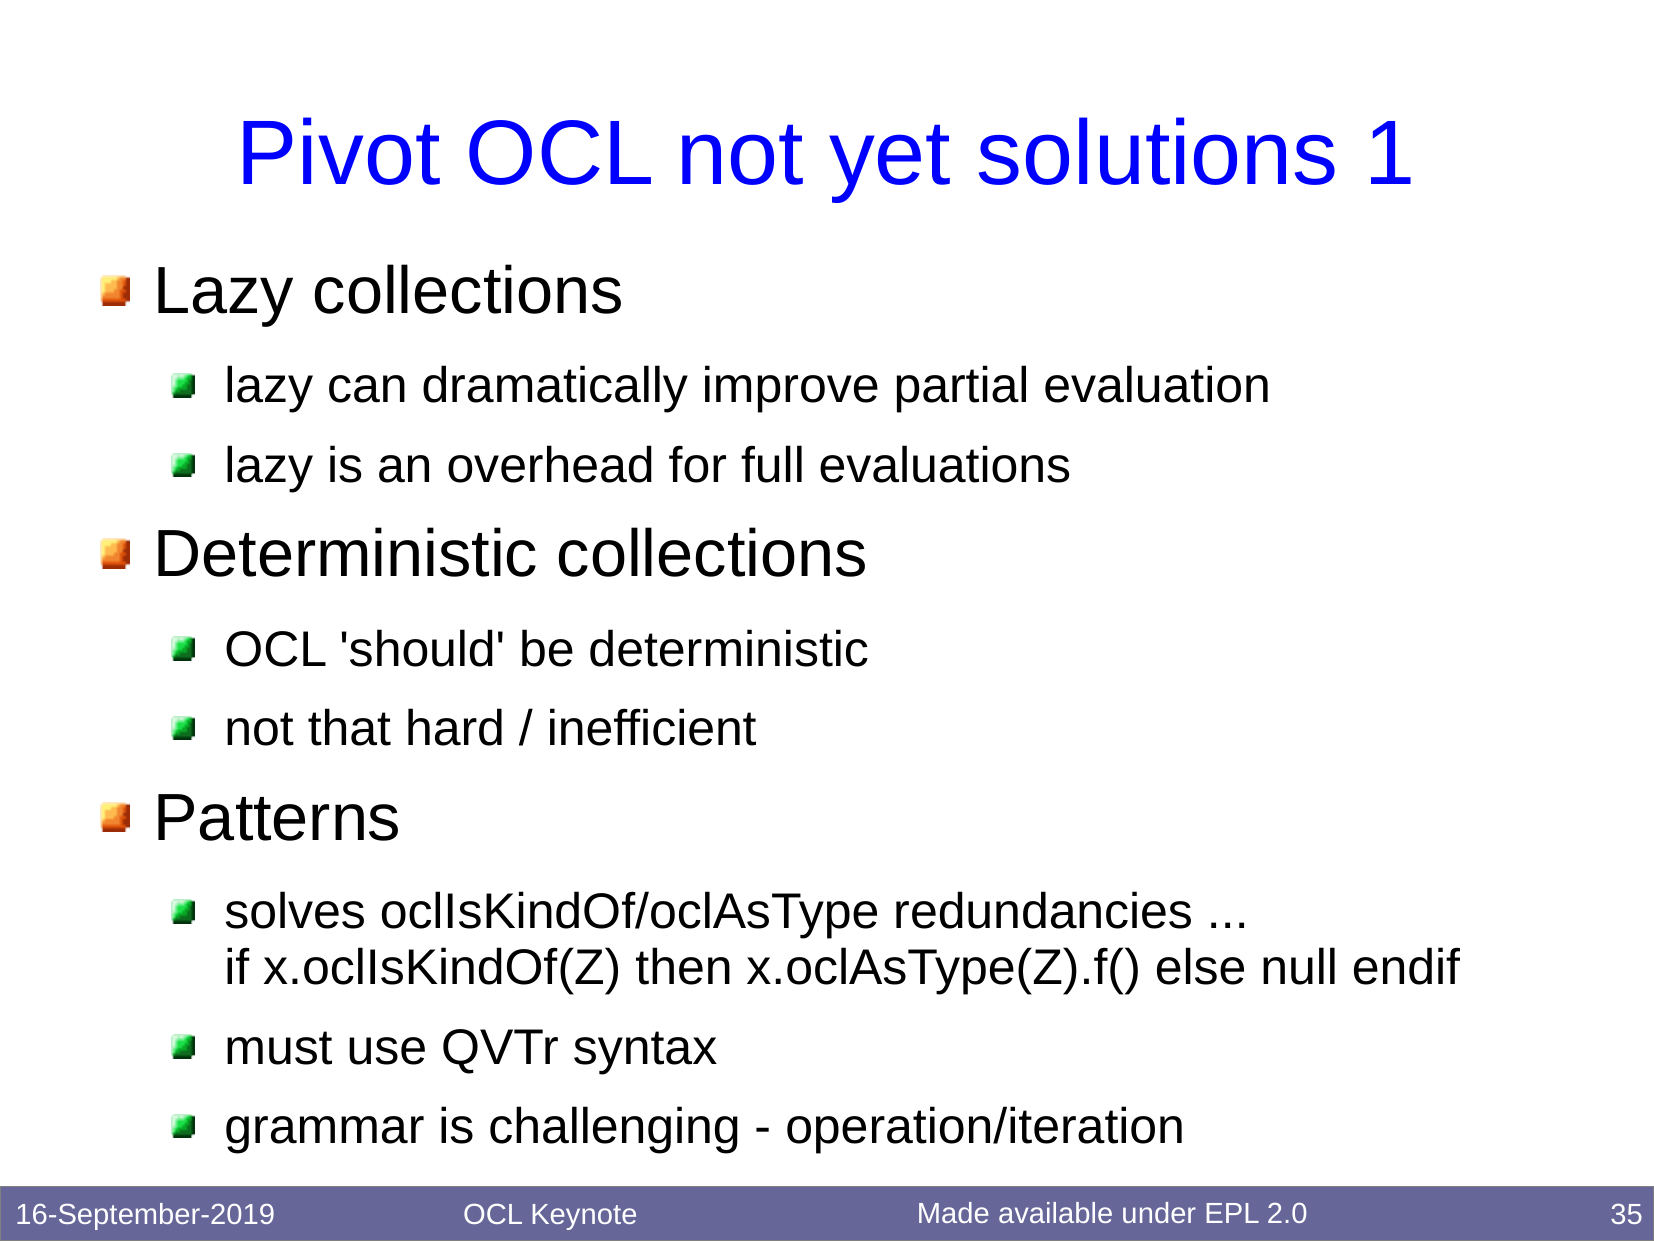

# Pivot OCL not yet solutions 1
Lazy collections
lazy can dramatically improve partial evaluation
lazy is an overhead for full evaluations
Deterministic collections
OCL 'should' be deterministic
not that hard / inefficient
Patterns
solves oclIsKindOf/oclAsType redundancies ...
if x.oclIsKindOf(Z) then x.oclAsType(Z).f() else null endif
must use QVTr syntax
grammar is challenging - operation/iteration
16-September-2019
OCL Keynote
35